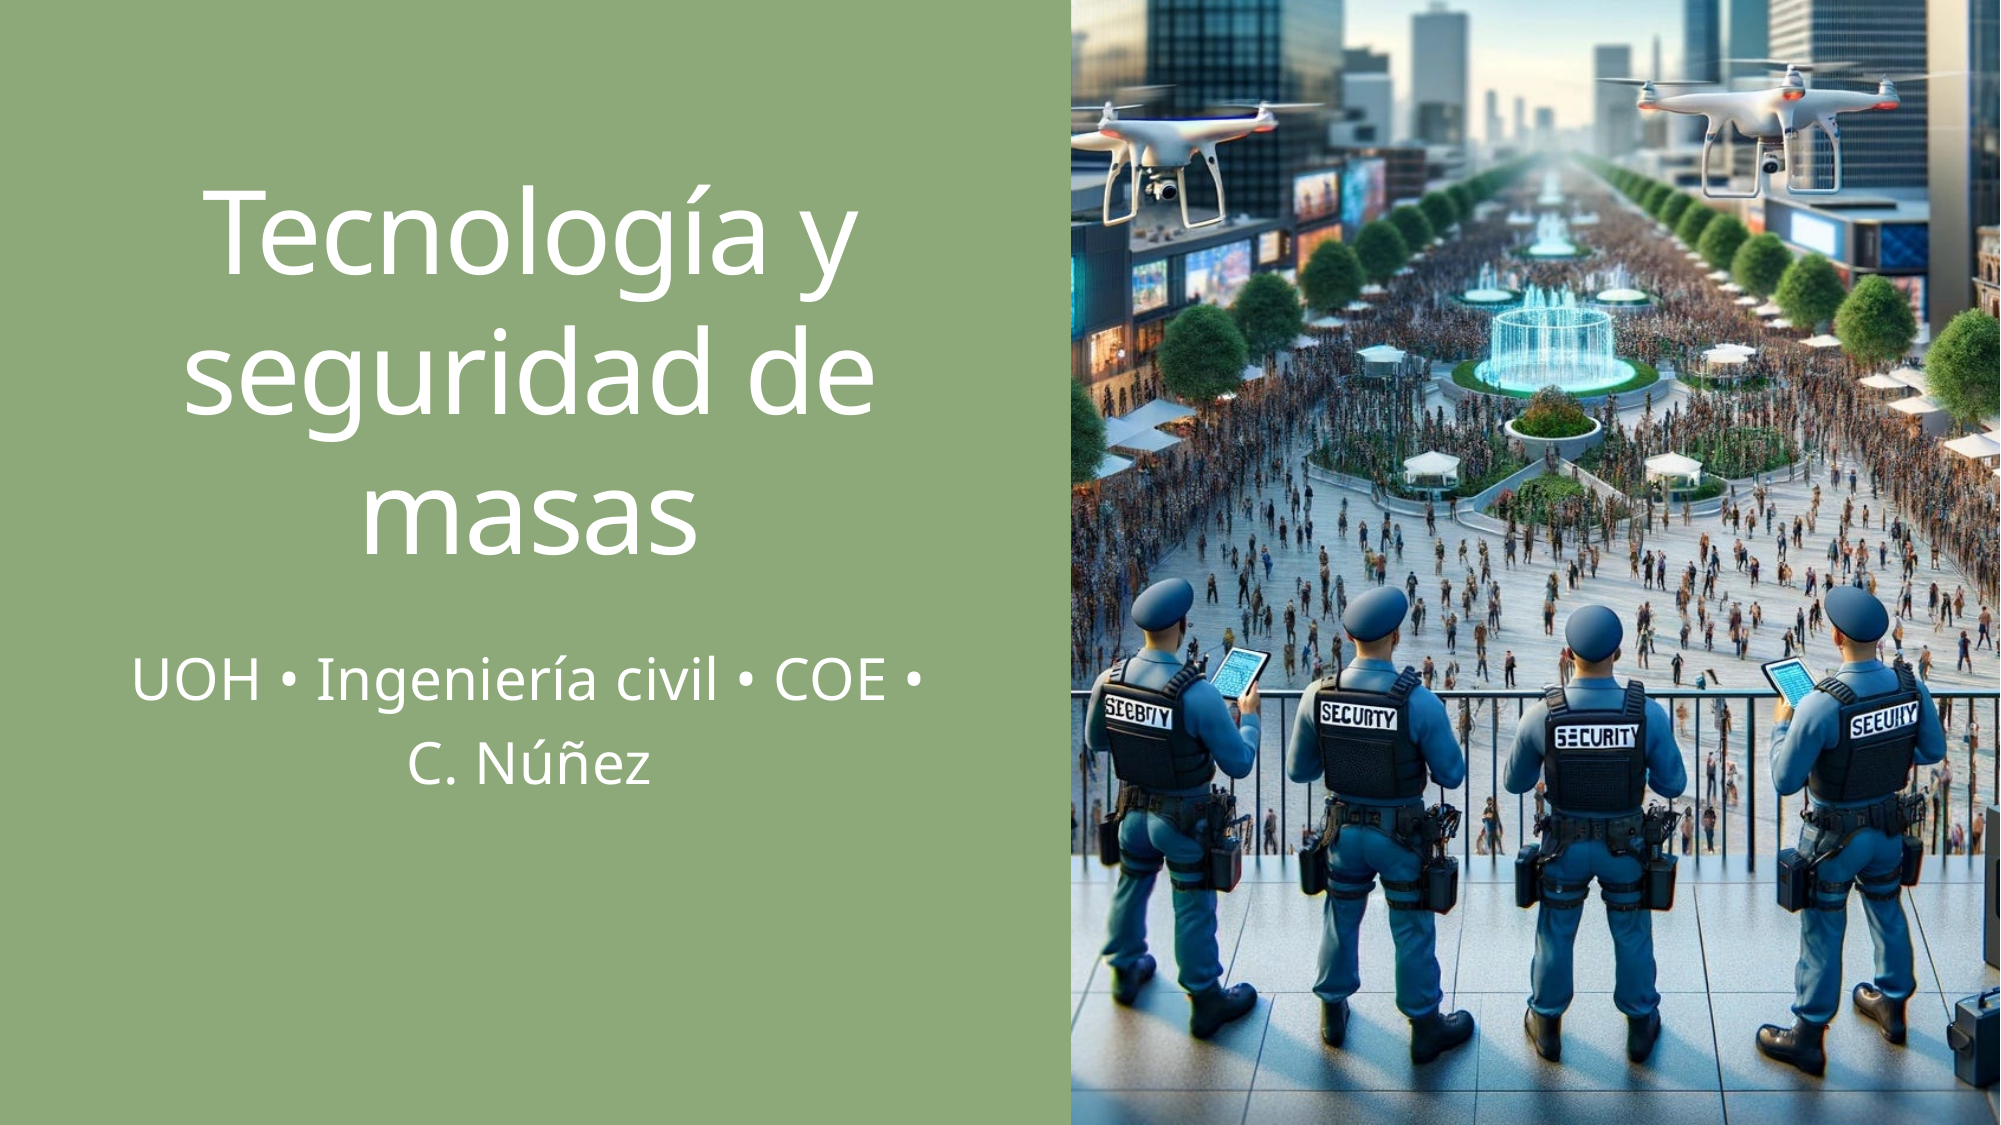

# Tecnología y seguridad de masas
UOH • Ingeniería civil • COE • C. Núñez